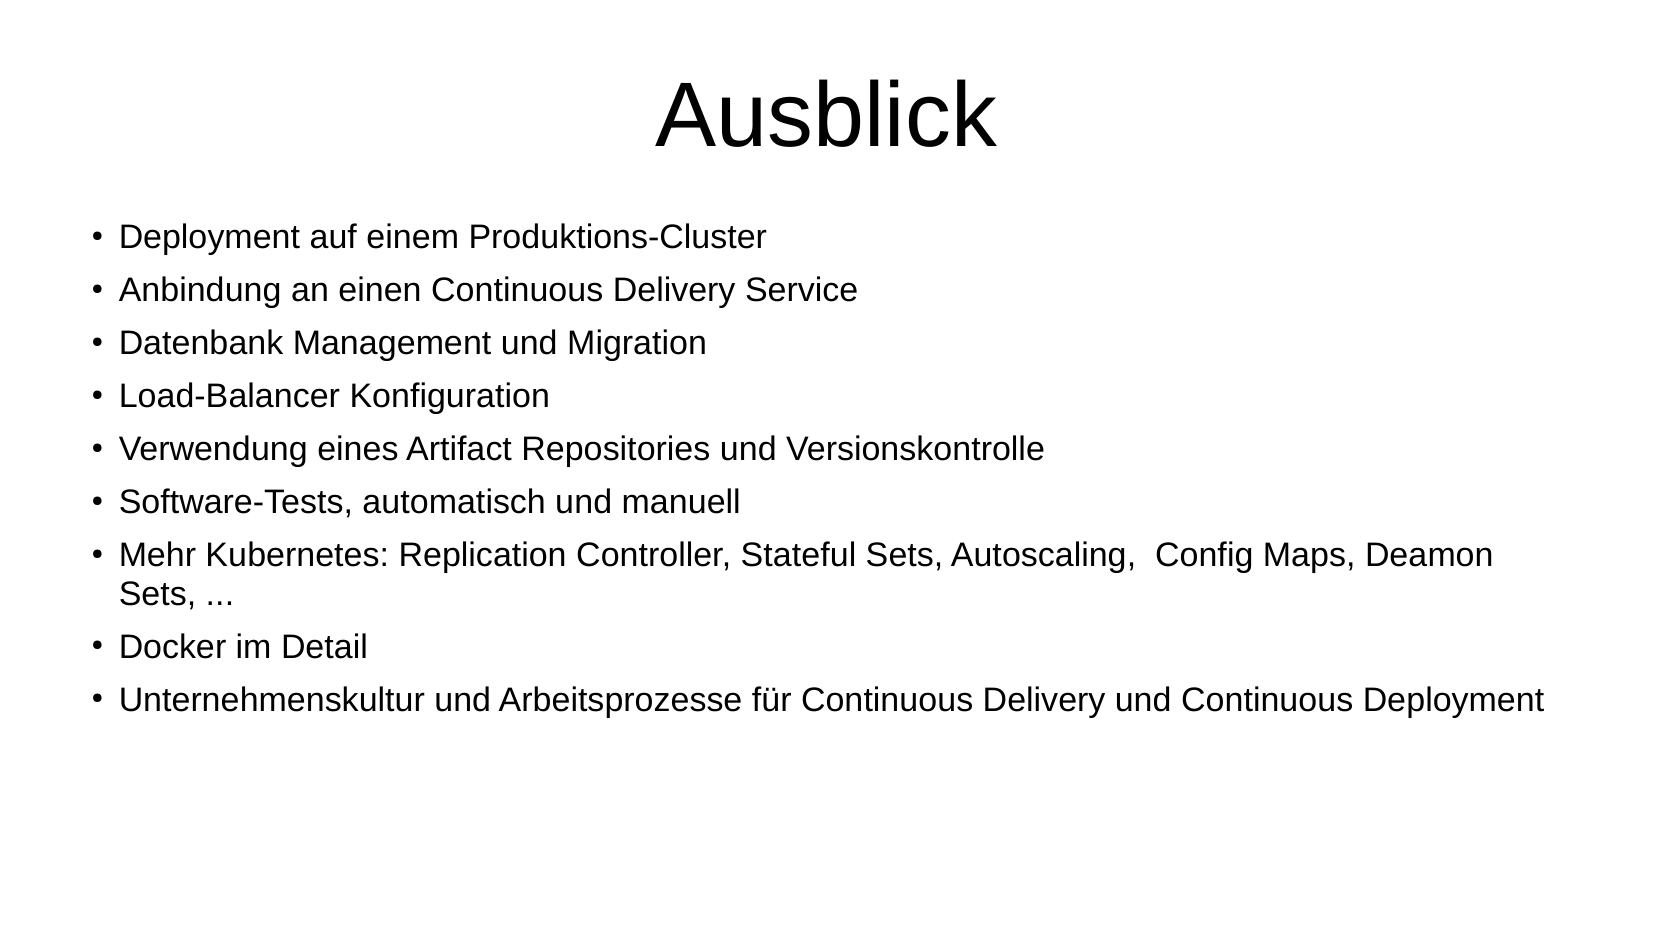

# Ausblick
Deployment auf einem Produktions-Cluster
Anbindung an einen Continuous Delivery Service
Datenbank Management und Migration
Load-Balancer Konfiguration
Verwendung eines Artifact Repositories und Versionskontrolle
Software-Tests, automatisch und manuell
Mehr Kubernetes: Replication Controller, Stateful Sets, Autoscaling, Config Maps, Deamon Sets, ...
Docker im Detail
Unternehmenskultur und Arbeitsprozesse für Continuous Delivery und Continuous Deployment